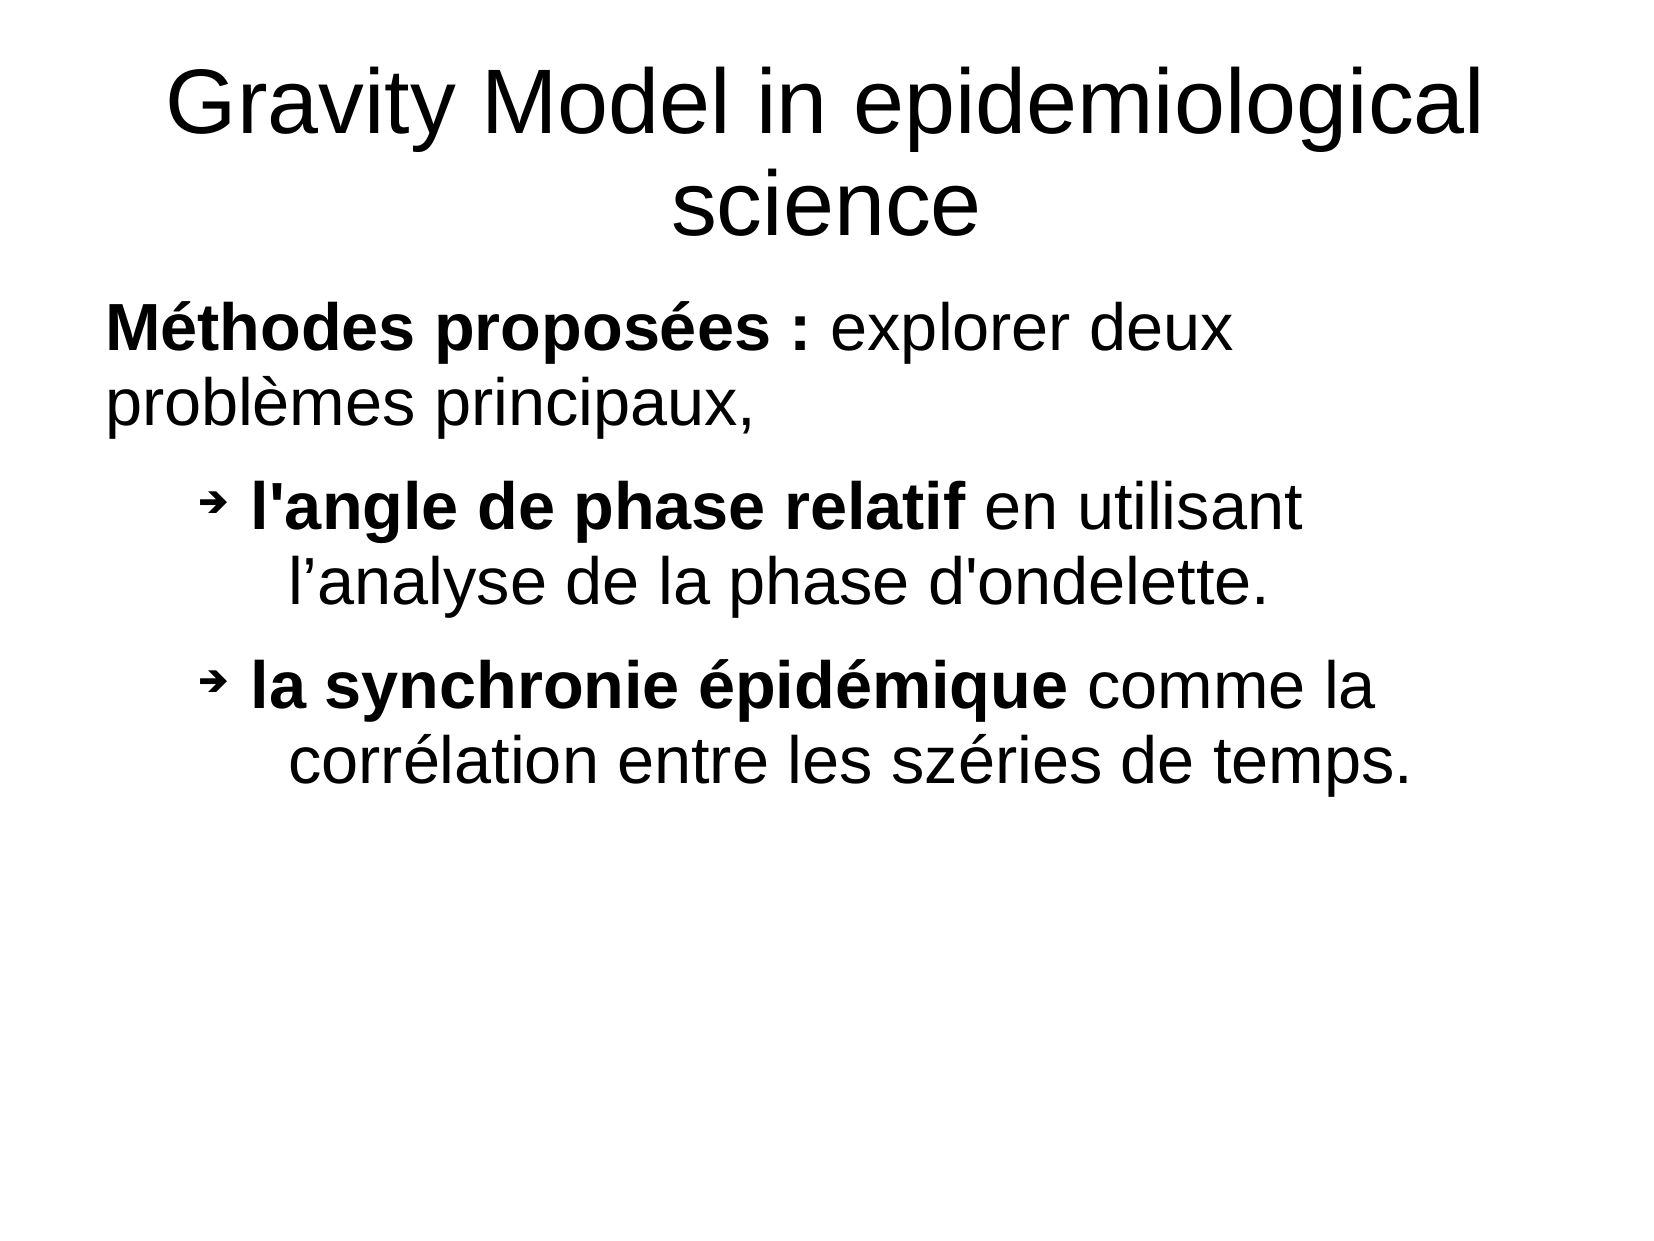

# Gravity Model in epidemiological science
Méthodes proposées : explorer deux problèmes principaux,
l'angle de phase relatif en utilisant l’analyse de la phase d'ondelette.
la synchronie épidémique comme la corrélation entre les széries de temps.